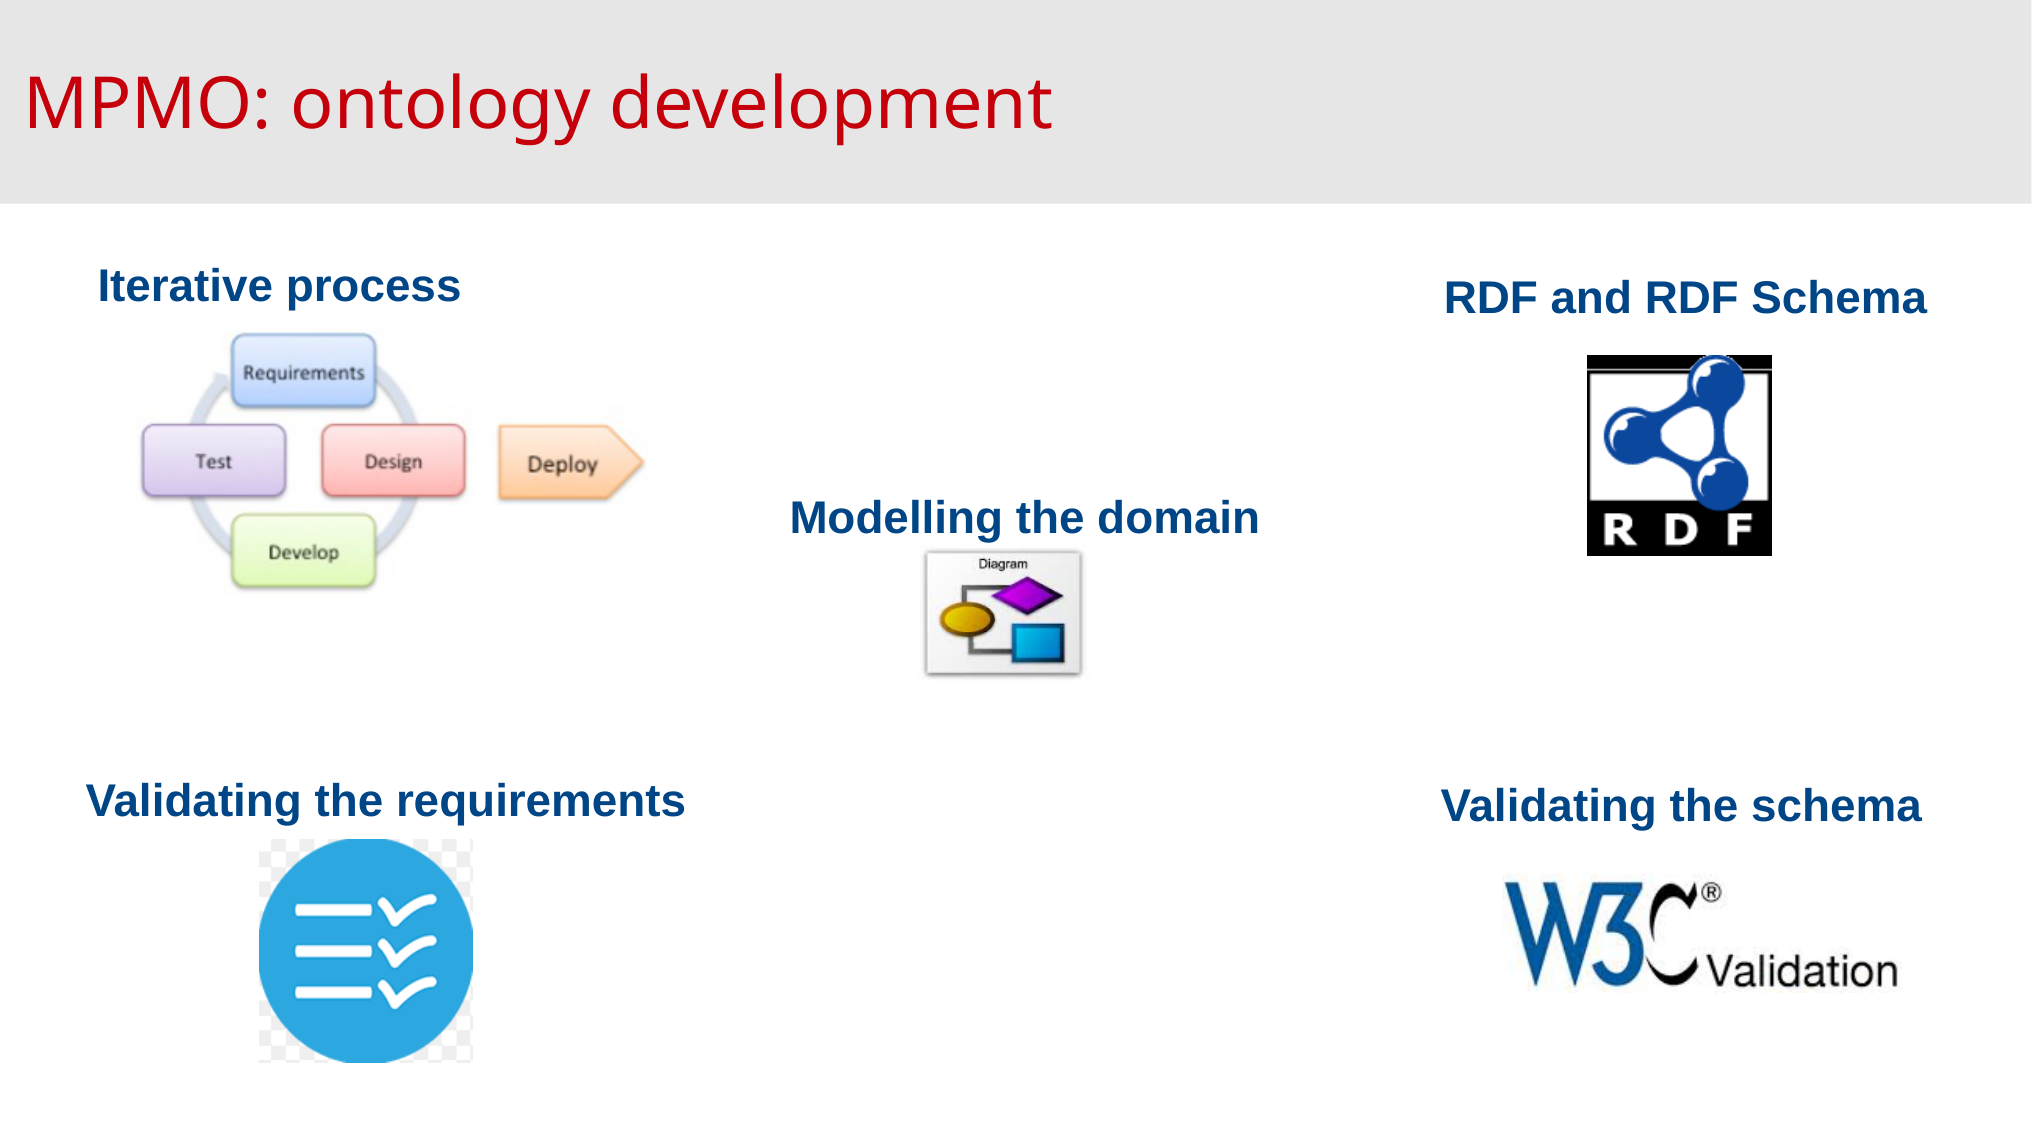

# MPMO: ontology development
Iterative process
RDF and RDF Schema
Modelling the domain
Validating the requirements
Validating the schema